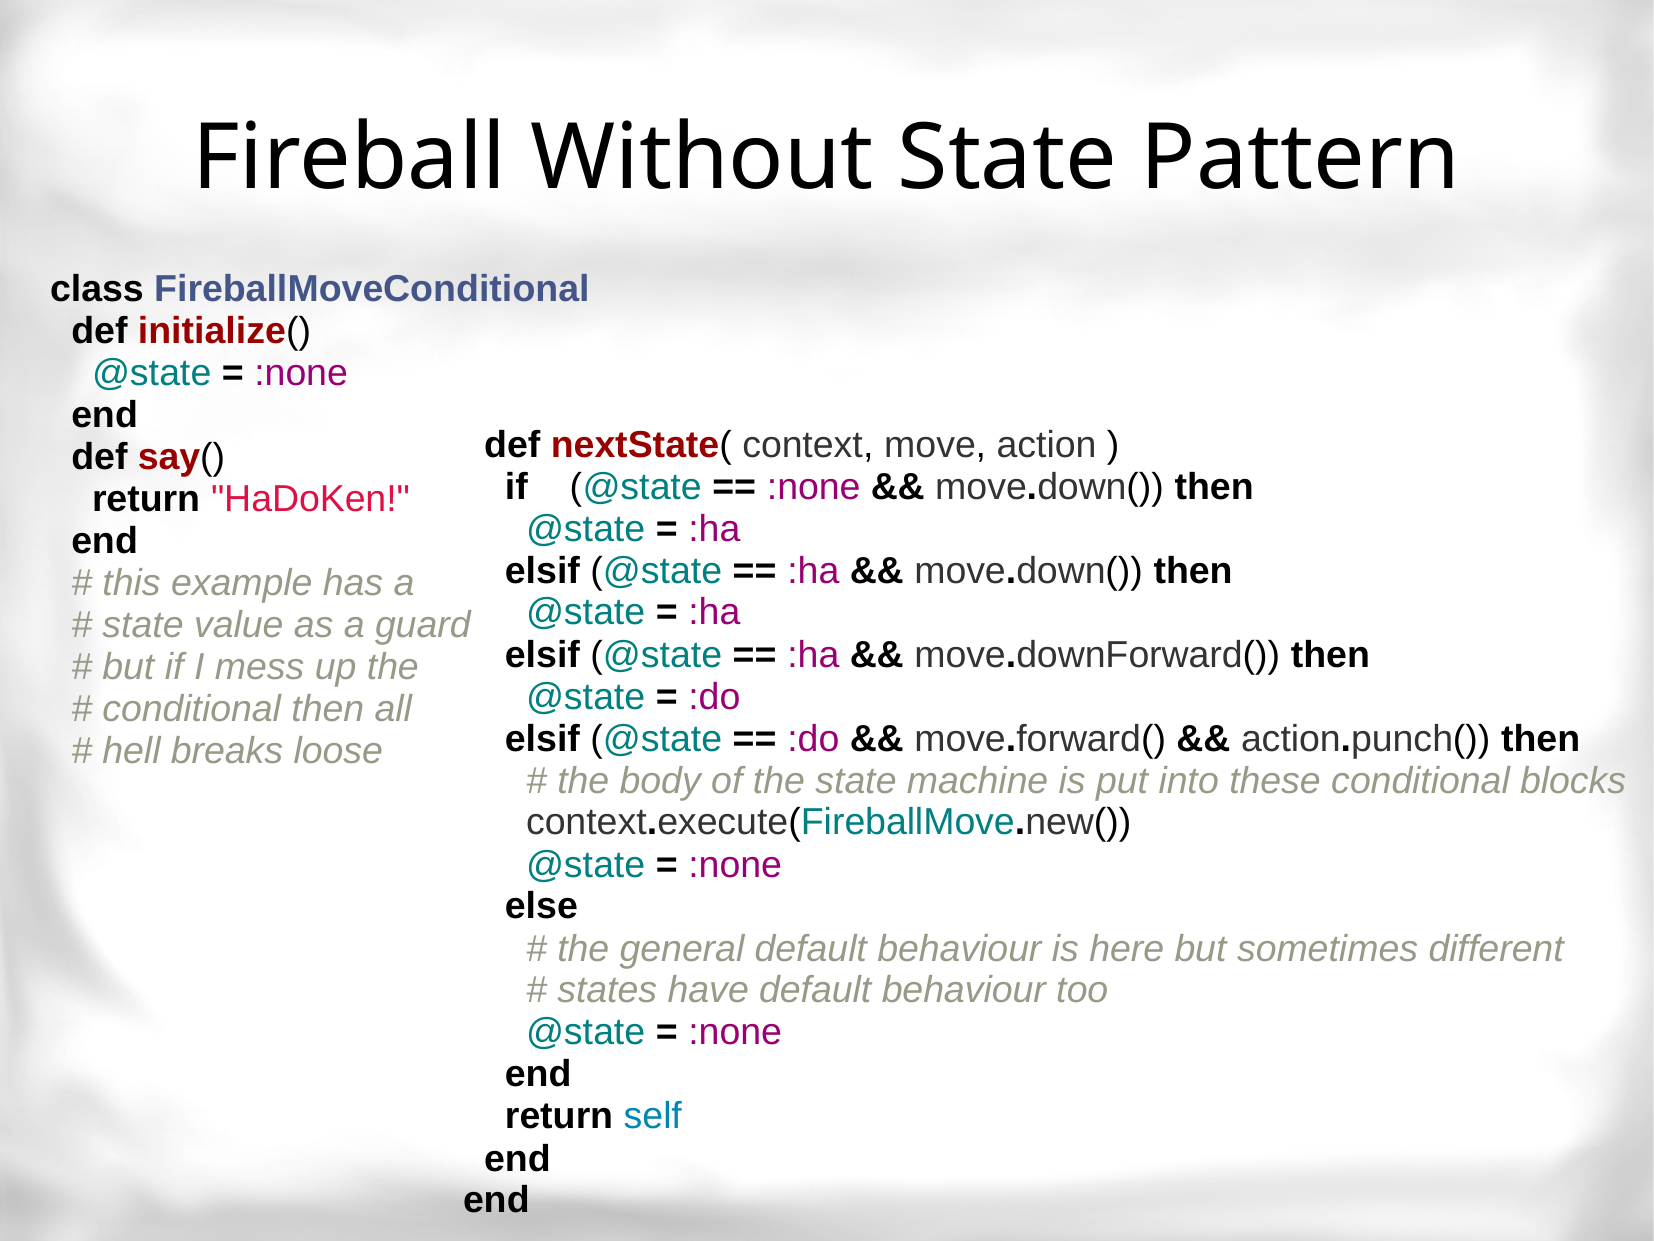

# Fireball Without State Pattern
class FireballMoveConditional
 def initialize()
 @state = :none
 end
 def say()
 return "HaDoKen!"
 end
 # this example has a
 # state value as a guard
 # but if I mess up the
 # conditional then all
 # hell breaks loose
 def nextState( context, move, action )
 if (@state == :none && move.down()) then
 @state = :ha
 elsif (@state == :ha && move.down()) then
 @state = :ha
 elsif (@state == :ha && move.downForward()) then
 @state = :do
 elsif (@state == :do && move.forward() && action.punch()) then
 # the body of the state machine is put into these conditional blocks
 context.execute(FireballMove.new())
 @state = :none
 else
 # the general default behaviour is here but sometimes different
 # states have default behaviour too
 @state = :none
 end
 return self
 end
end